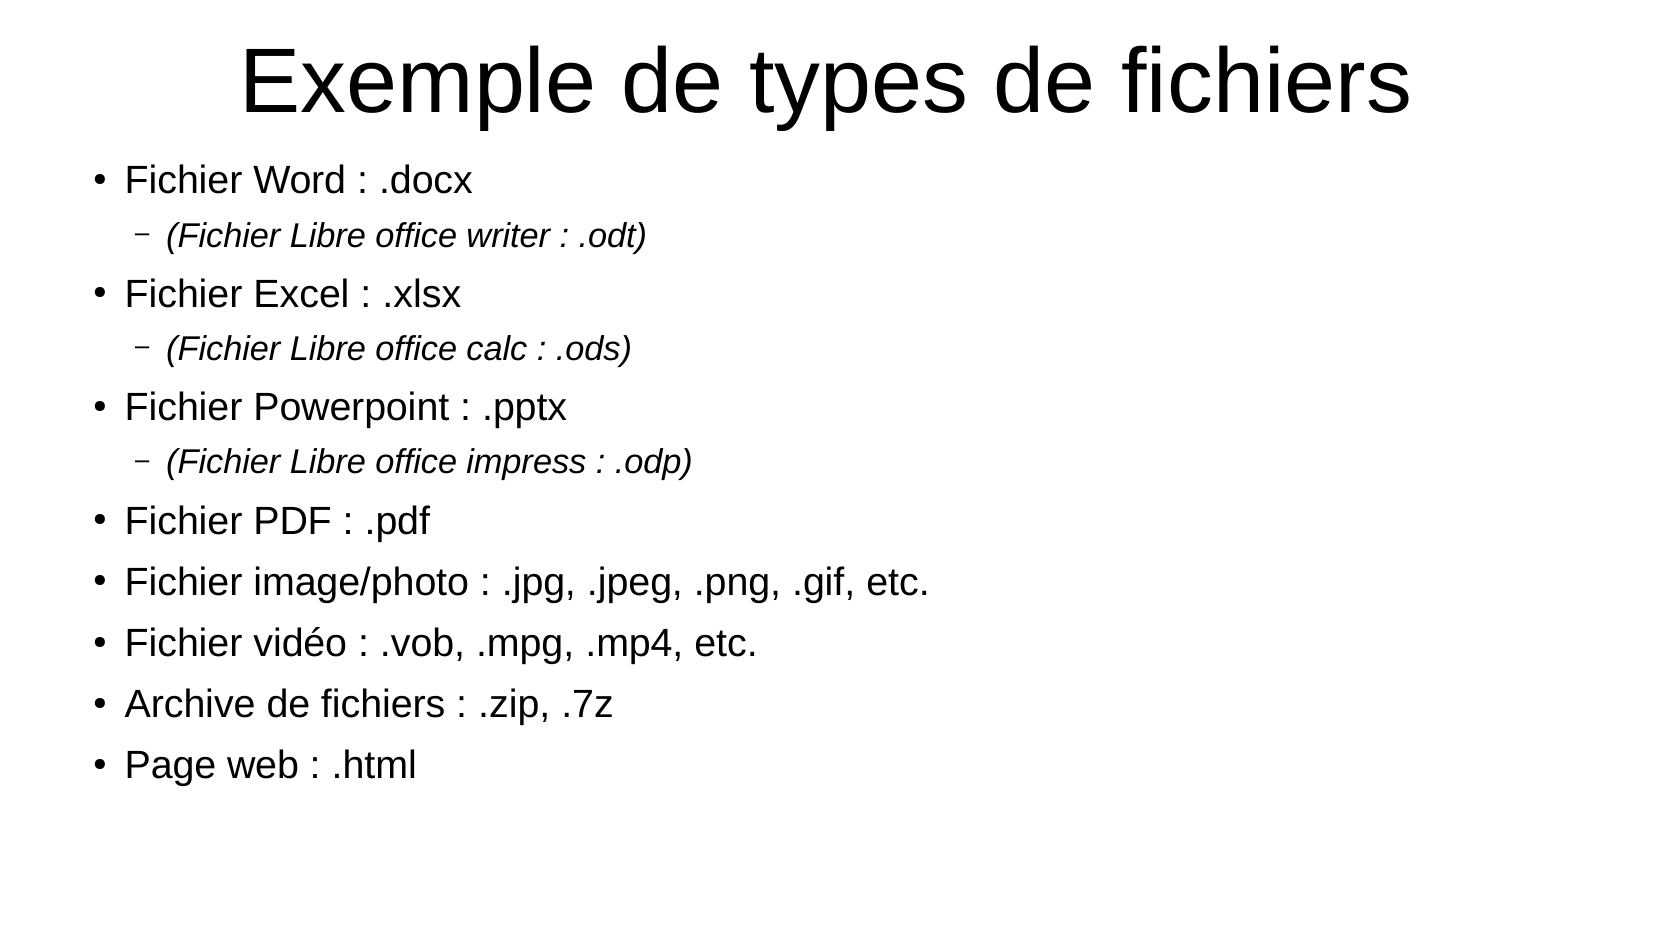

# Exemple de types de fichiers
Fichier Word : .docx
(Fichier Libre office writer : .odt)
Fichier Excel : .xlsx
(Fichier Libre office calc : .ods)
Fichier Powerpoint : .pptx
(Fichier Libre office impress : .odp)
Fichier PDF : .pdf
Fichier image/photo : .jpg, .jpeg, .png, .gif, etc.
Fichier vidéo : .vob, .mpg, .mp4, etc.
Archive de fichiers : .zip, .7z
Page web : .html